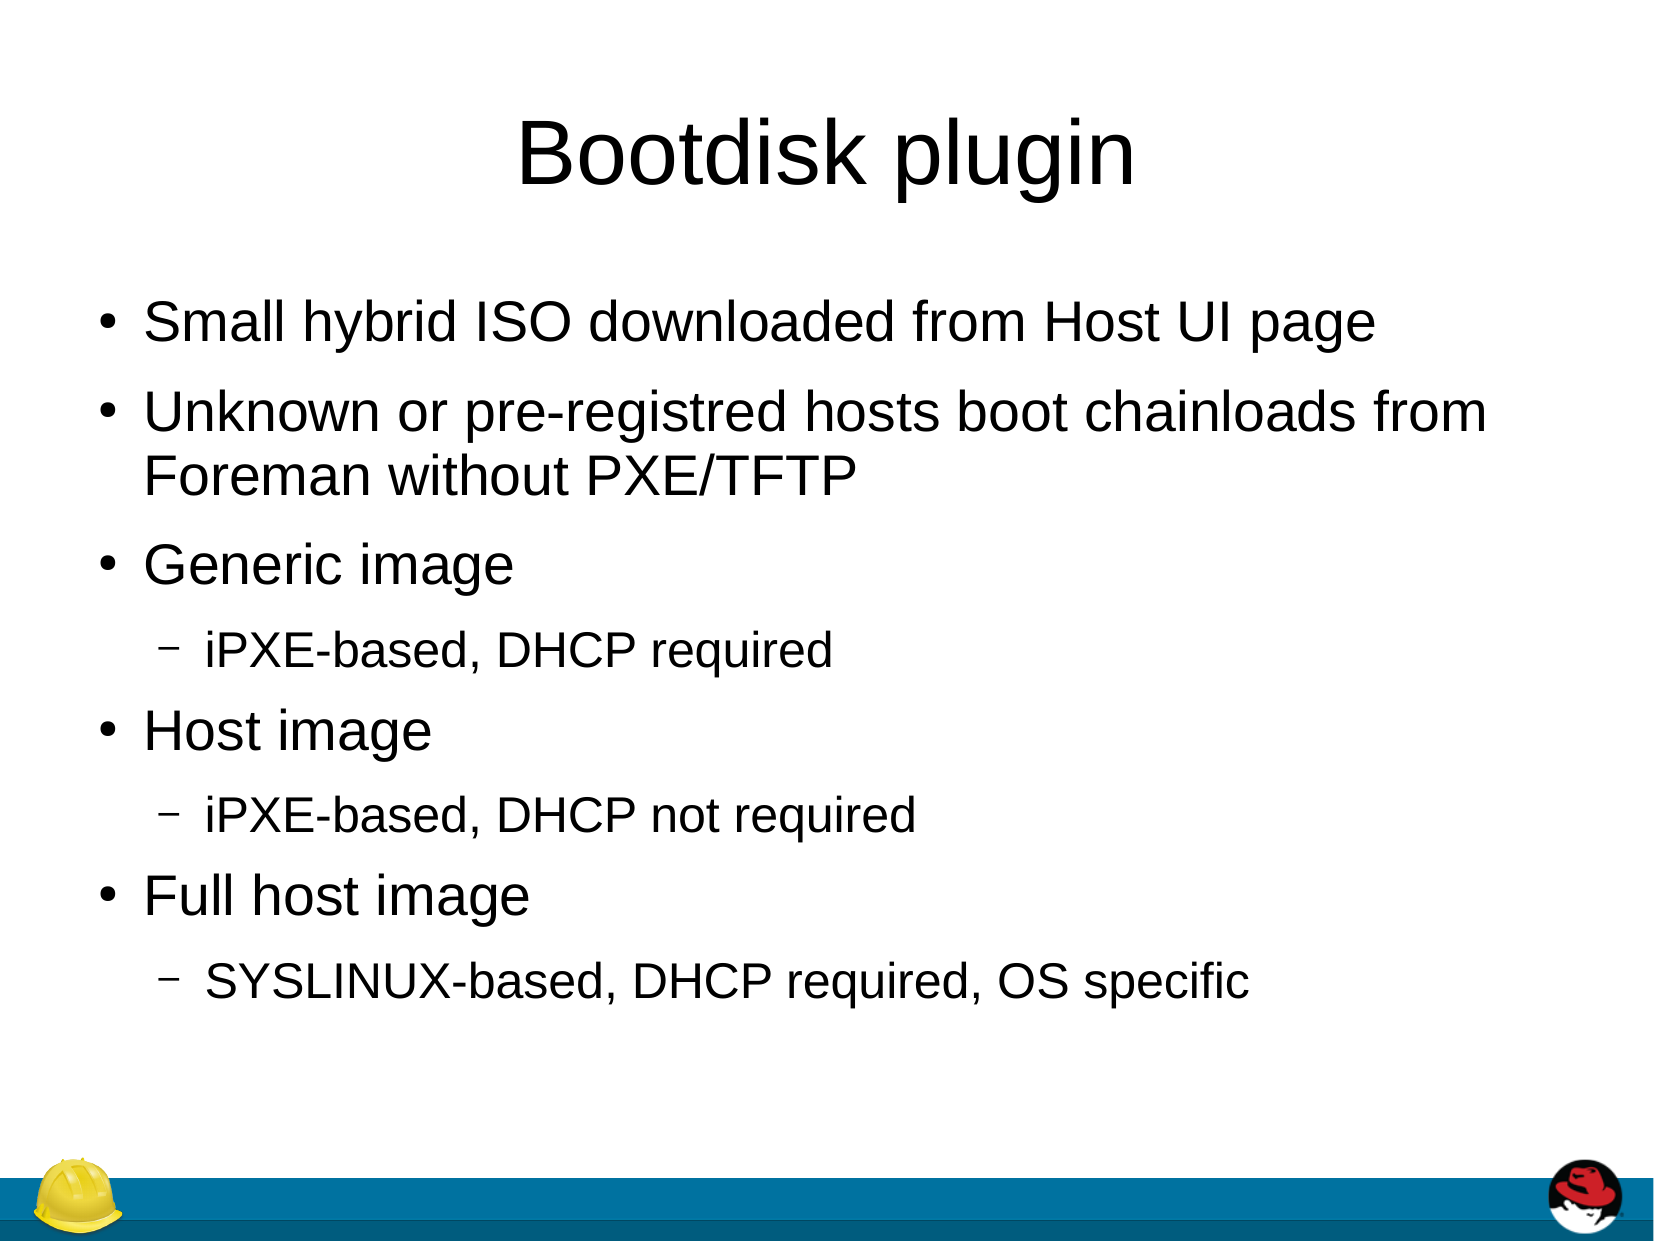

# Bootdisk plugin
Small hybrid ISO downloaded from Host UI page
Unknown or pre-registred hosts boot chainloads from Foreman without PXE/TFTP
Generic image
iPXE-based, DHCP required
Host image
iPXE-based, DHCP not required
Full host image
SYSLINUX-based, DHCP required, OS specific